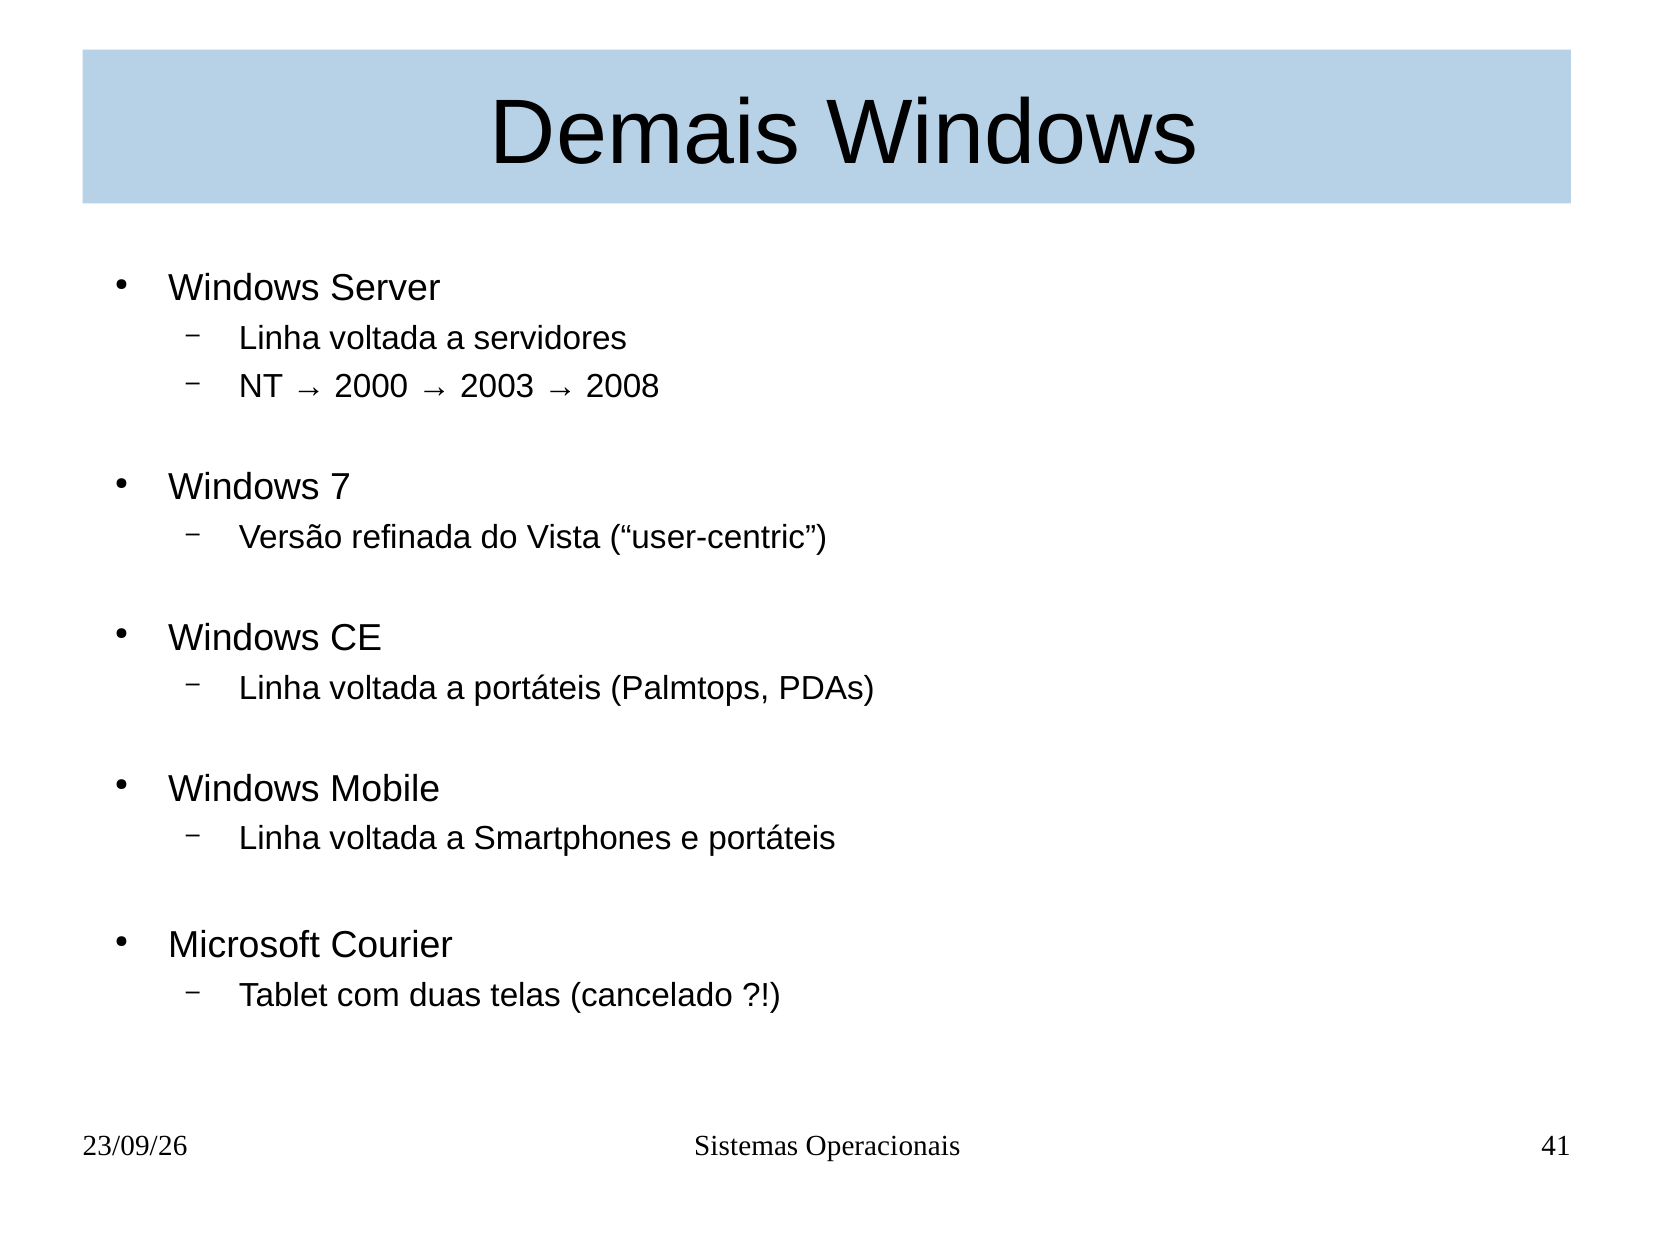

# Demais Windows
Windows Server
Linha voltada a servidores
NT → 2000 → 2003 → 2008
Windows 7
Versão refinada do Vista (“user-centric”)
Windows CE
Linha voltada a portáteis (Palmtops, PDAs)
Windows Mobile
Linha voltada a Smartphones e portáteis
Microsoft Courier
Tablet com duas telas (cancelado ?!)
Sistemas Operacionais
41